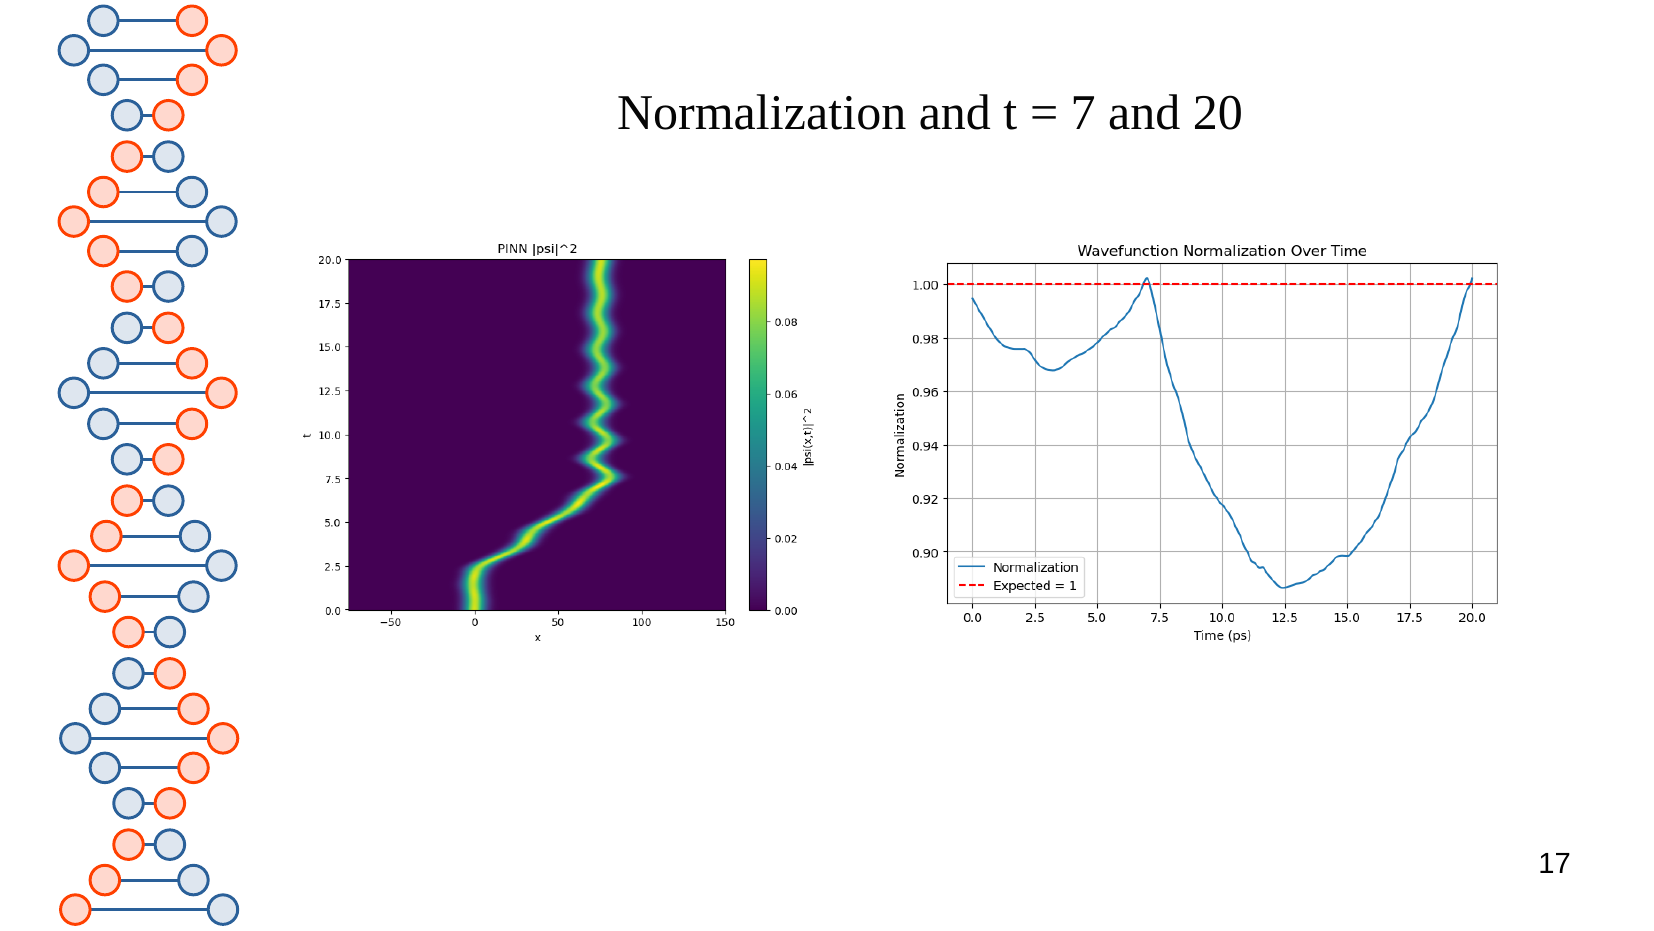

# Normalization and t = 7 and 20
17